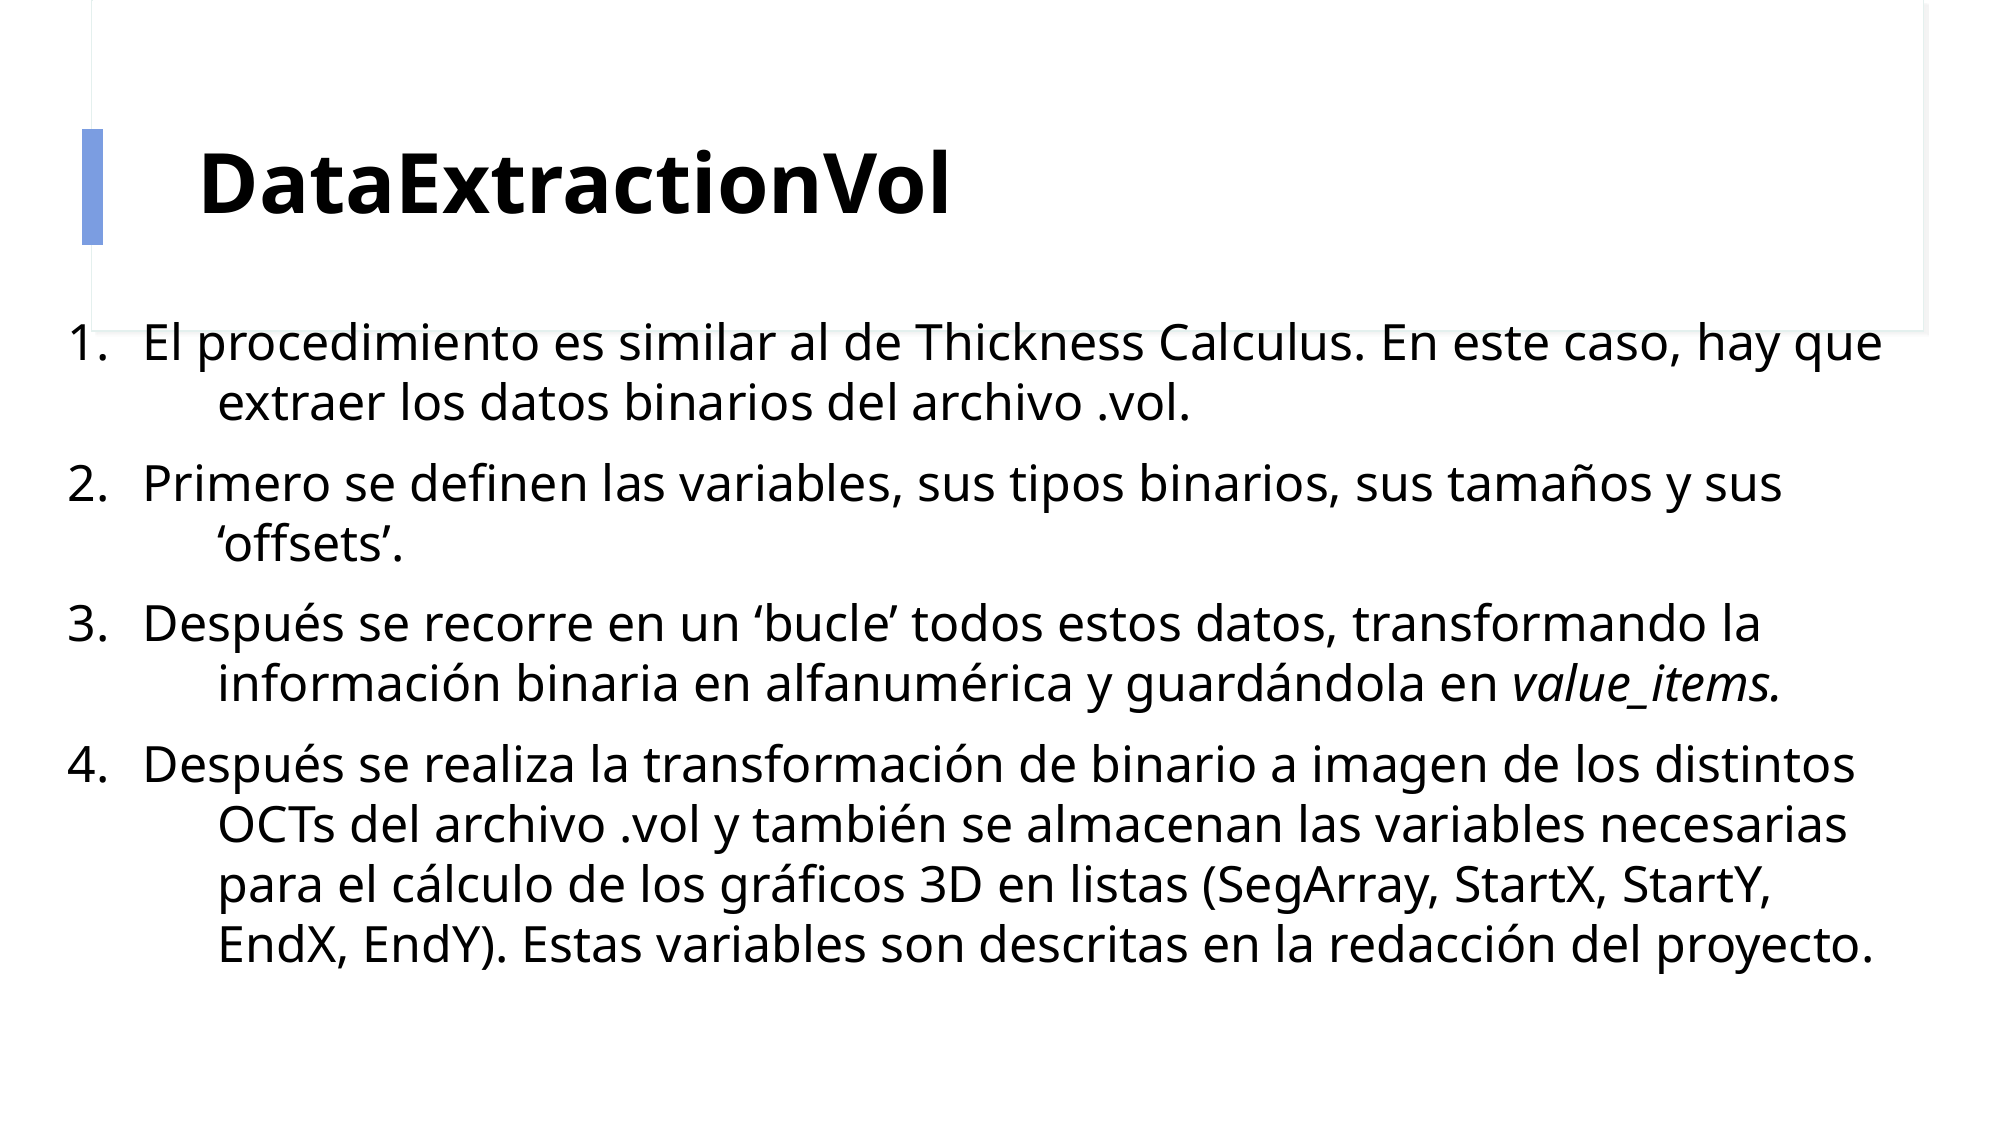

# DataExtractionVol
El procedimiento es similar al de Thickness Calculus. En este caso, hay que extraer los datos binarios del archivo .vol.
Primero se definen las variables, sus tipos binarios, sus tamaños y sus ‘offsets’.
Después se recorre en un ‘bucle’ todos estos datos, transformando la información binaria en alfanumérica y guardándola en value_items.
Después se realiza la transformación de binario a imagen de los distintos OCTs del archivo .vol y también se almacenan las variables necesarias para el cálculo de los gráficos 3D en listas (SegArray, StartX, StartY, EndX, EndY). Estas variables son descritas en la redacción del proyecto.